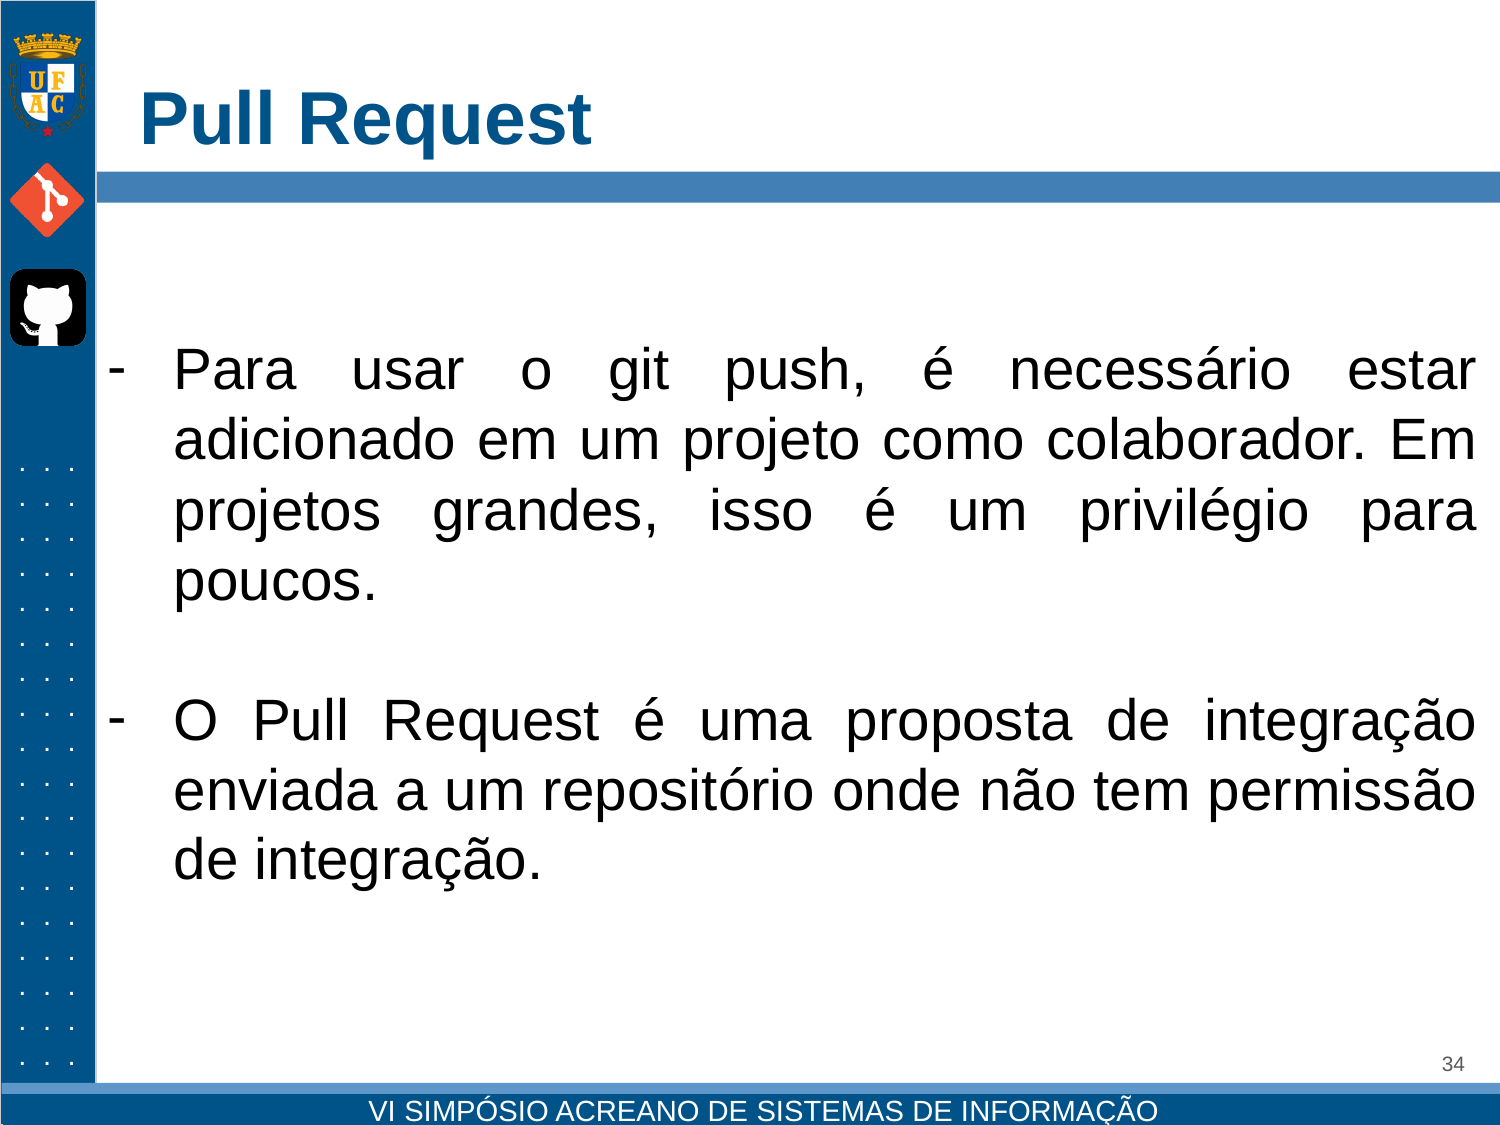

# Pull Request
Para usar o git push, é necessário estar adicionado em um projeto como colaborador. Em projetos grandes, isso é um privilégio para poucos.
O Pull Request é uma proposta de integração enviada a um repositório onde não tem permissão de integração.
. . .
. . .
. . .
. . .
. . .
. . .
. . .
. . .
. . .
. . .
. . .
. . .
. . .
. . .
. . .
. . .
. . .
. . .
VI SIMPÓSIO ACREANO DE SISTEMAS DE INFORMAÇÃO